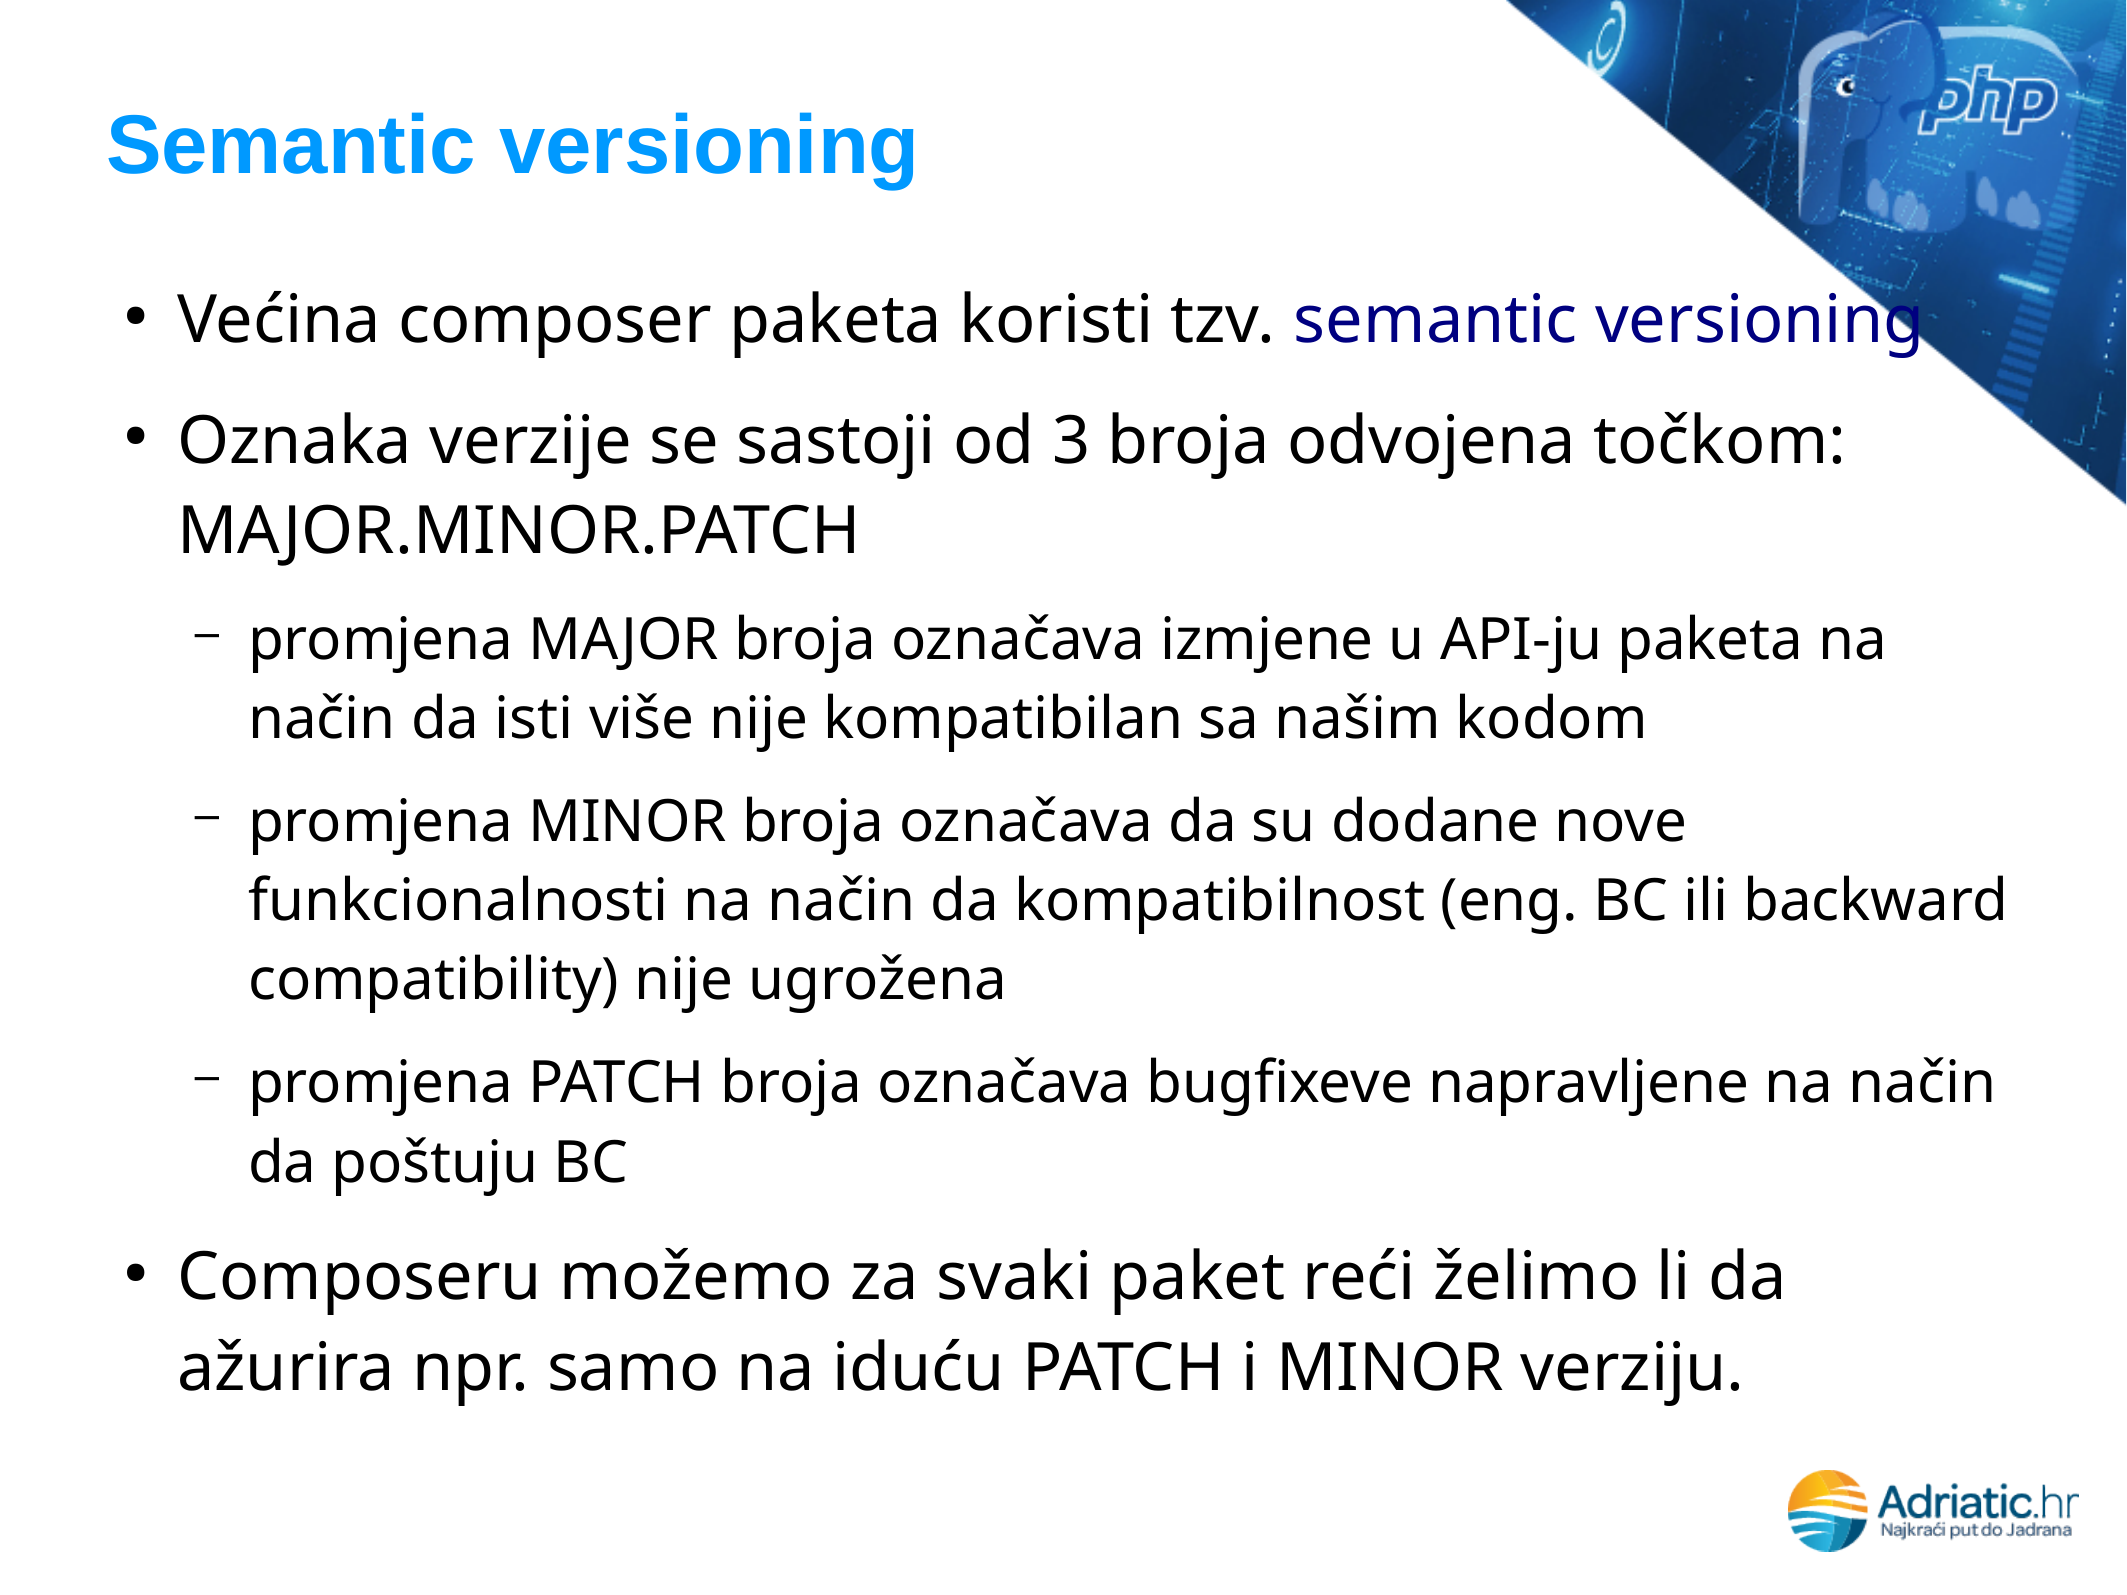

# Semantic versioning
Većina composer paketa koristi tzv. semantic versioning
Oznaka verzije se sastoji od 3 broja odvojena točkom: MAJOR.MINOR.PATCH
promjena MAJOR broja označava izmjene u API-ju paketa na način da isti više nije kompatibilan sa našim kodom
promjena MINOR broja označava da su dodane nove funkcionalnosti na način da kompatibilnost (eng. BC ili backward compatibility) nije ugrožena
promjena PATCH broja označava bugfixeve napravljene na način da poštuju BC
Composeru možemo za svaki paket reći želimo li da ažurira npr. samo na iduću PATCH i MINOR verziju.